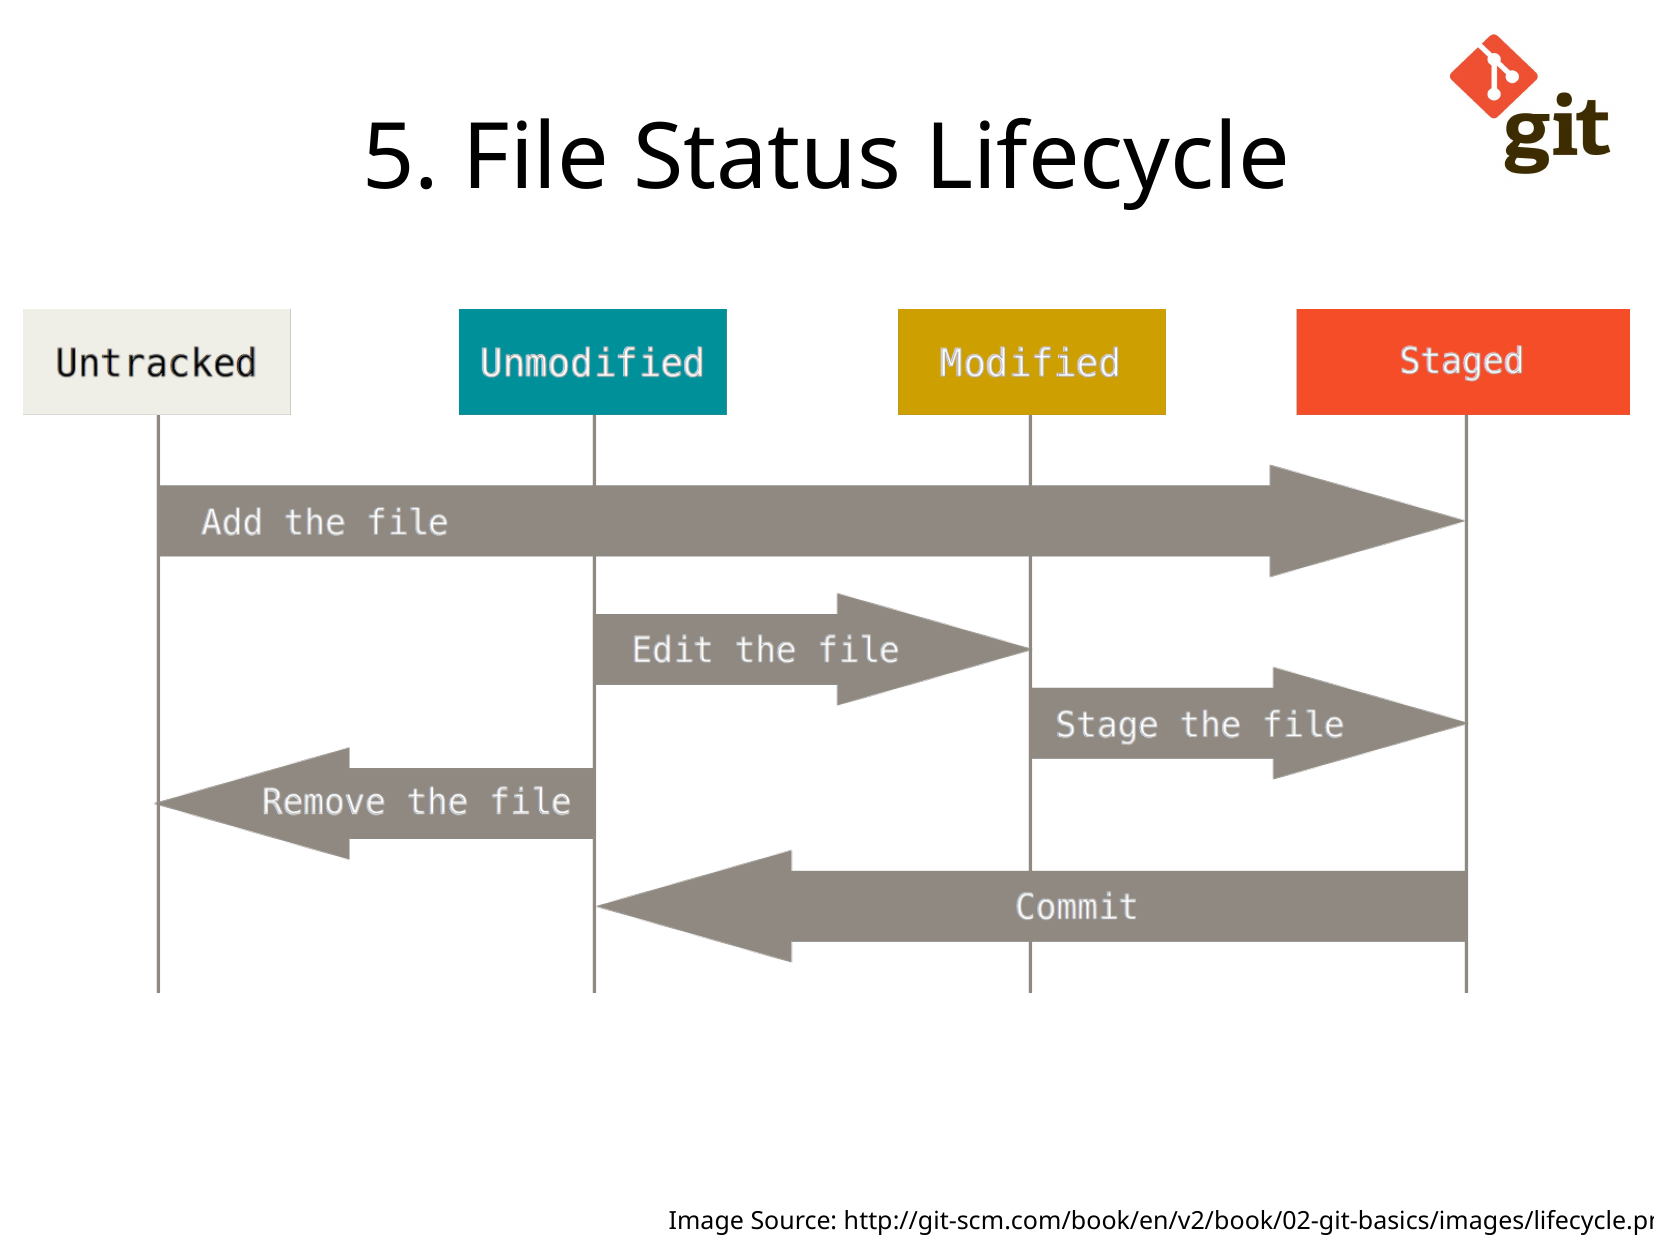

# 5. File Status Lifecycle
 Image Source: http://git-scm.com/book/en/v2/book/02-git-basics/images/lifecycle.png